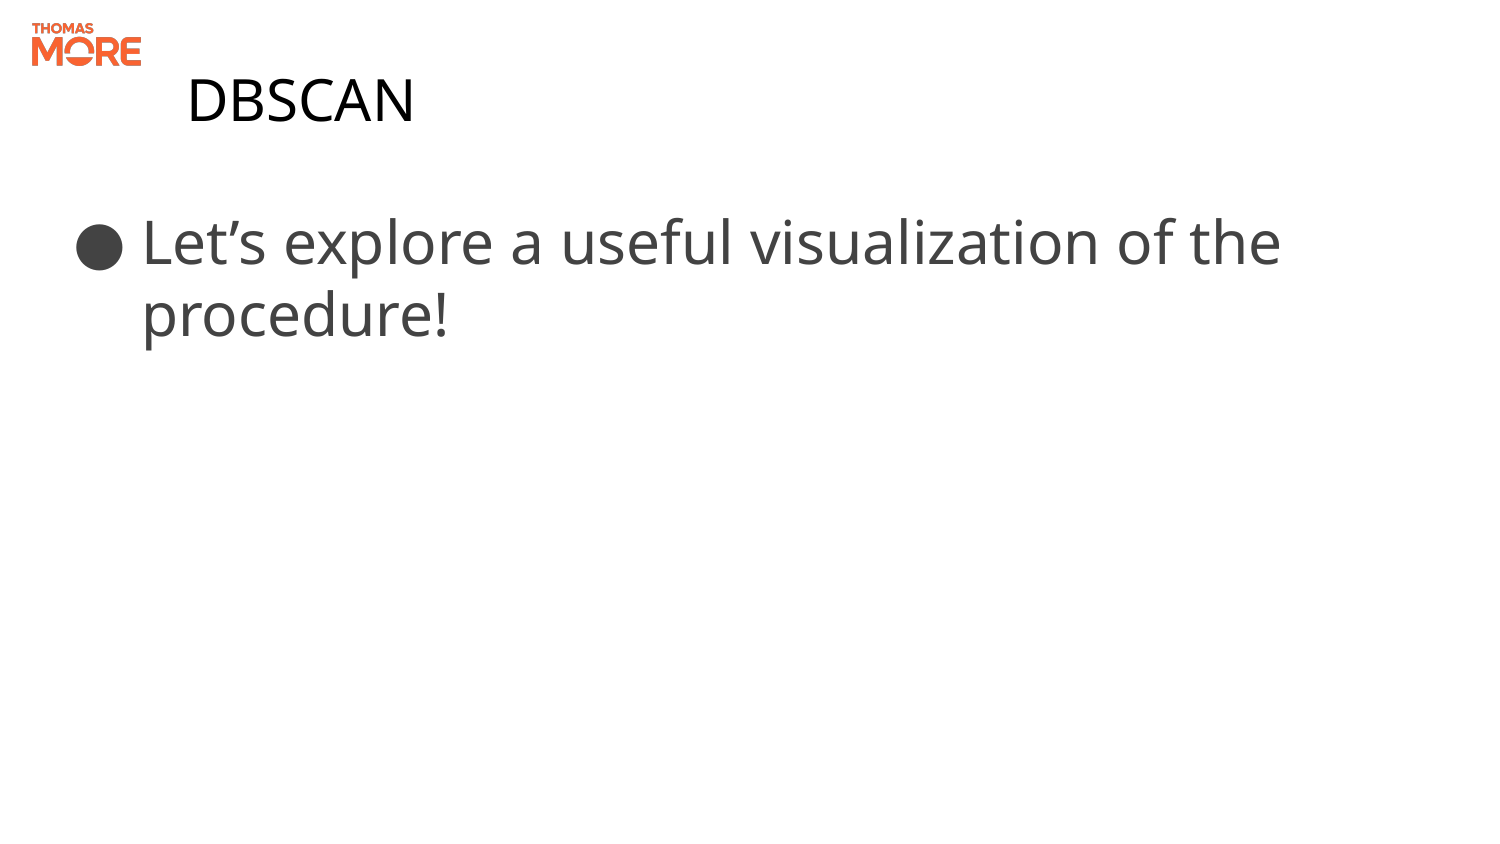

# DBSCAN
Let’s explore a useful visualization of the procedure!